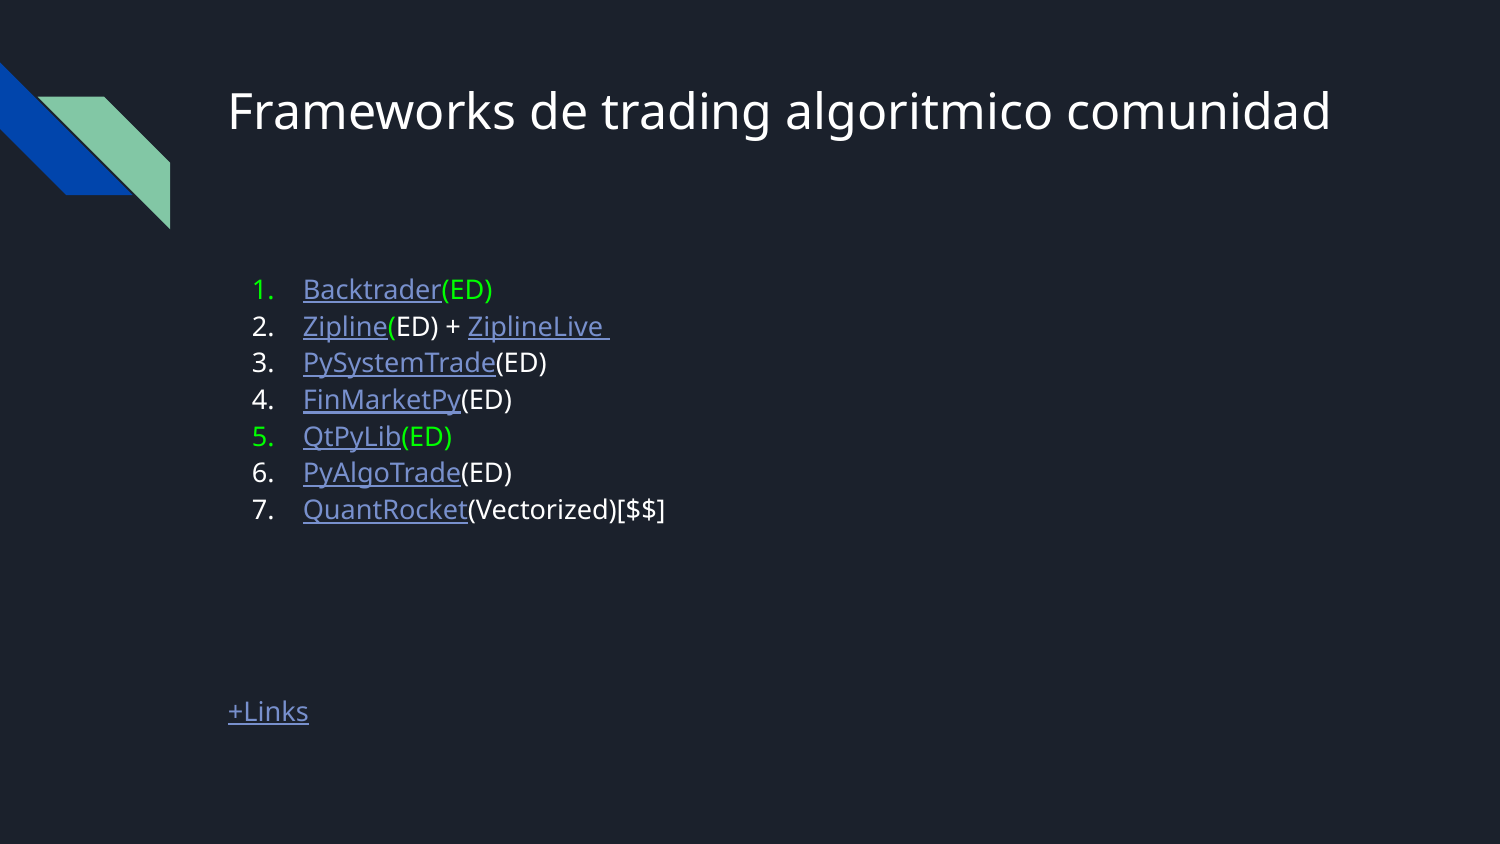

# Frameworks de trading algoritmico comunidad
Backtrader(ED)
Zipline(ED) + ZiplineLive
PySystemTrade(ED)
FinMarketPy(ED)
QtPyLib(ED)
PyAlgoTrade(ED)
QuantRocket(Vectorized)[$$]
+Links